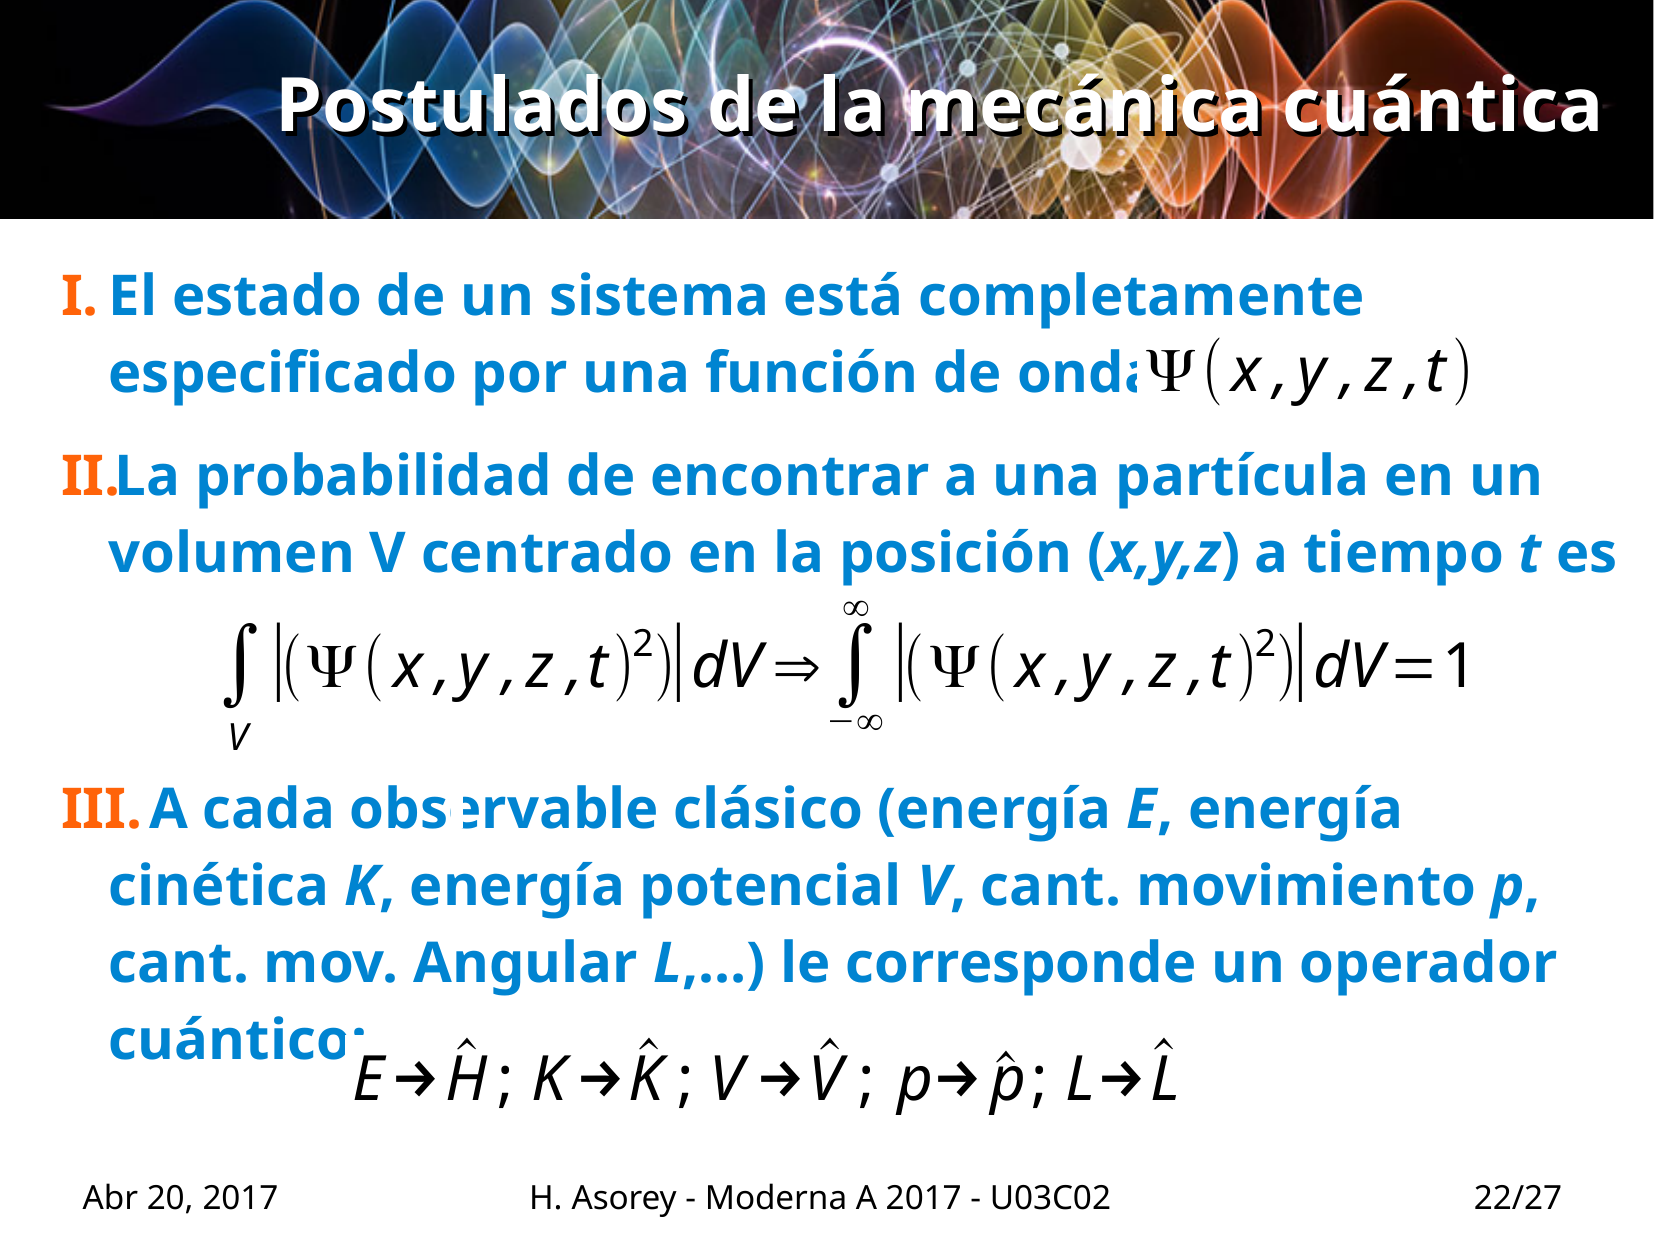

# Postulados de la mecánica cuántica
El estado de un sistema está completamente especificado por una función de onda
La probabilidad de encontrar a una partícula en un volumen V centrado en la posición (x,y,z) a tiempo t es
 A cada observable clásico (energía E, energía cinética K, energía potencial V, cant. movimiento p, cant. mov. Angular L,…) le corresponde un operador cuántico:
Abr 20, 2017
H. Asorey - Moderna A 2017 - U03C02
22